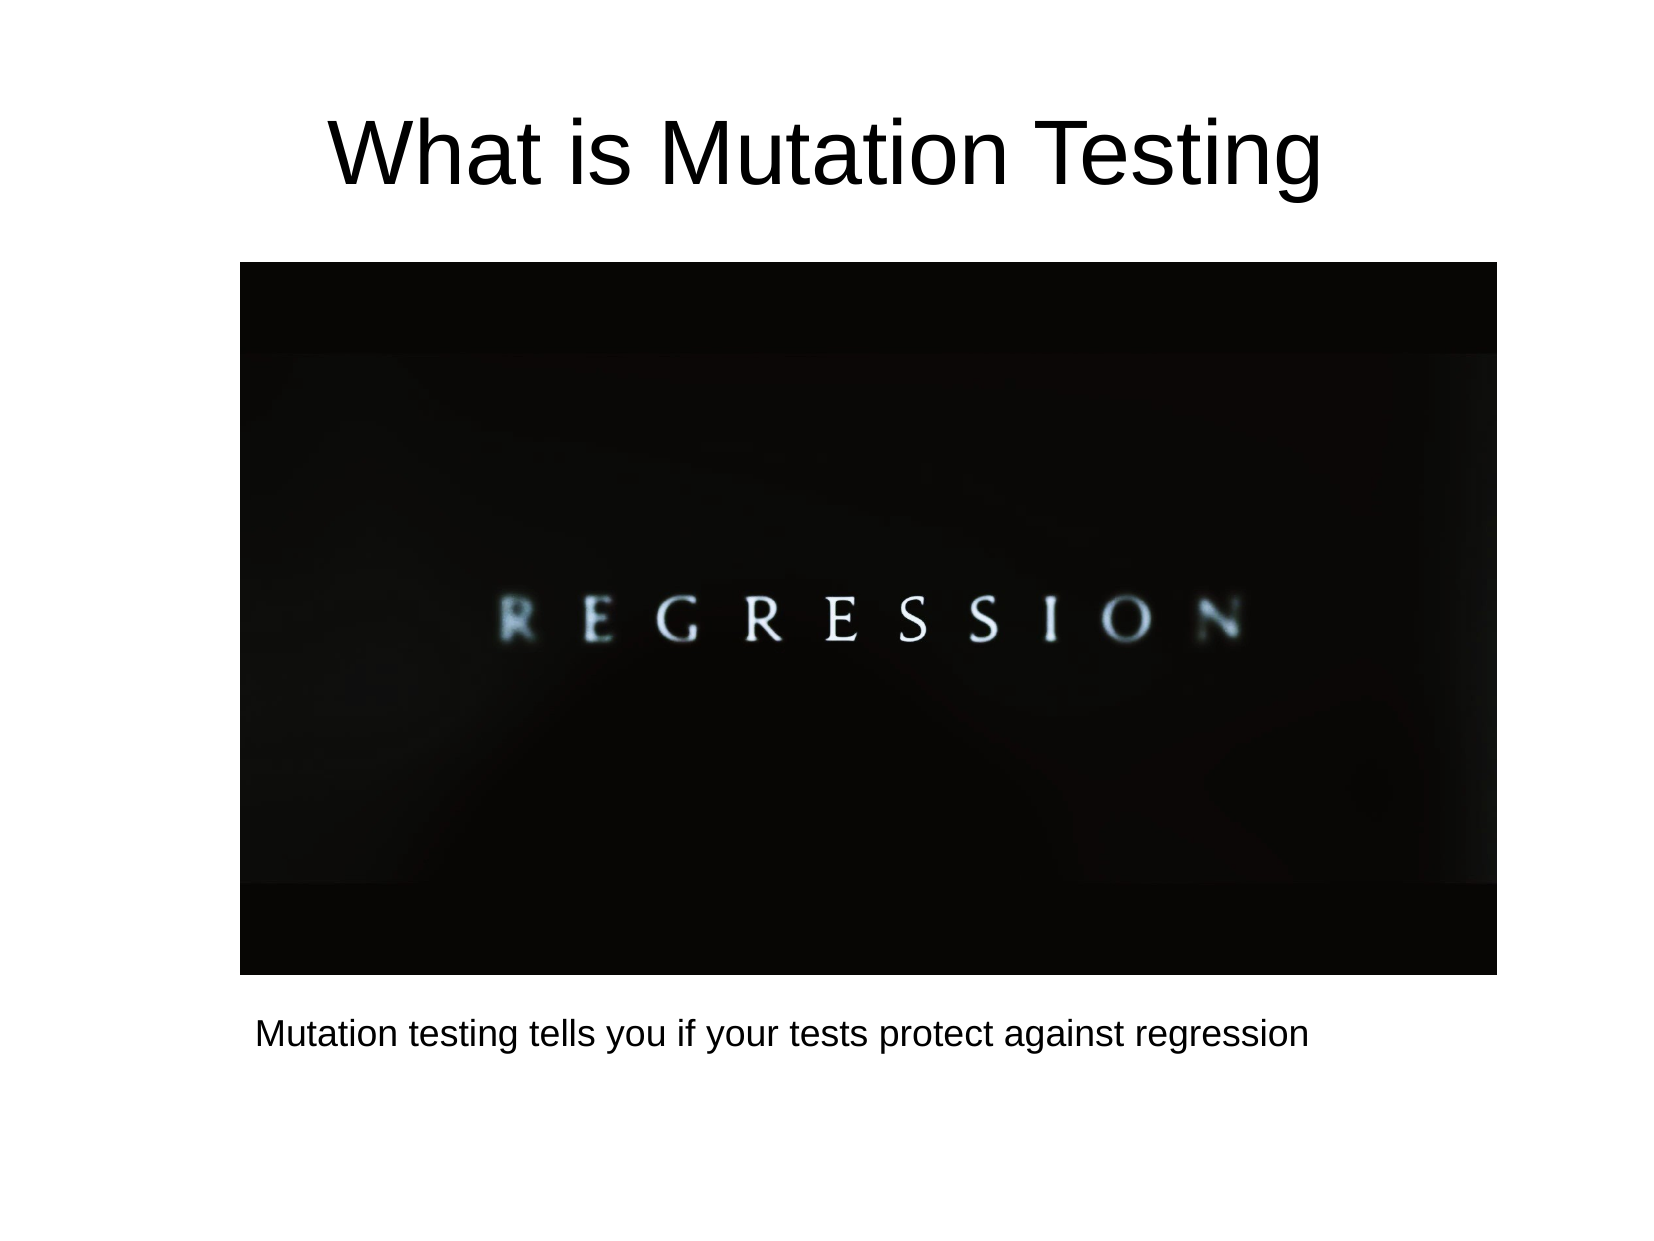

# What is Mutation Testing
Mutation testing tells you if your tests protect against regression